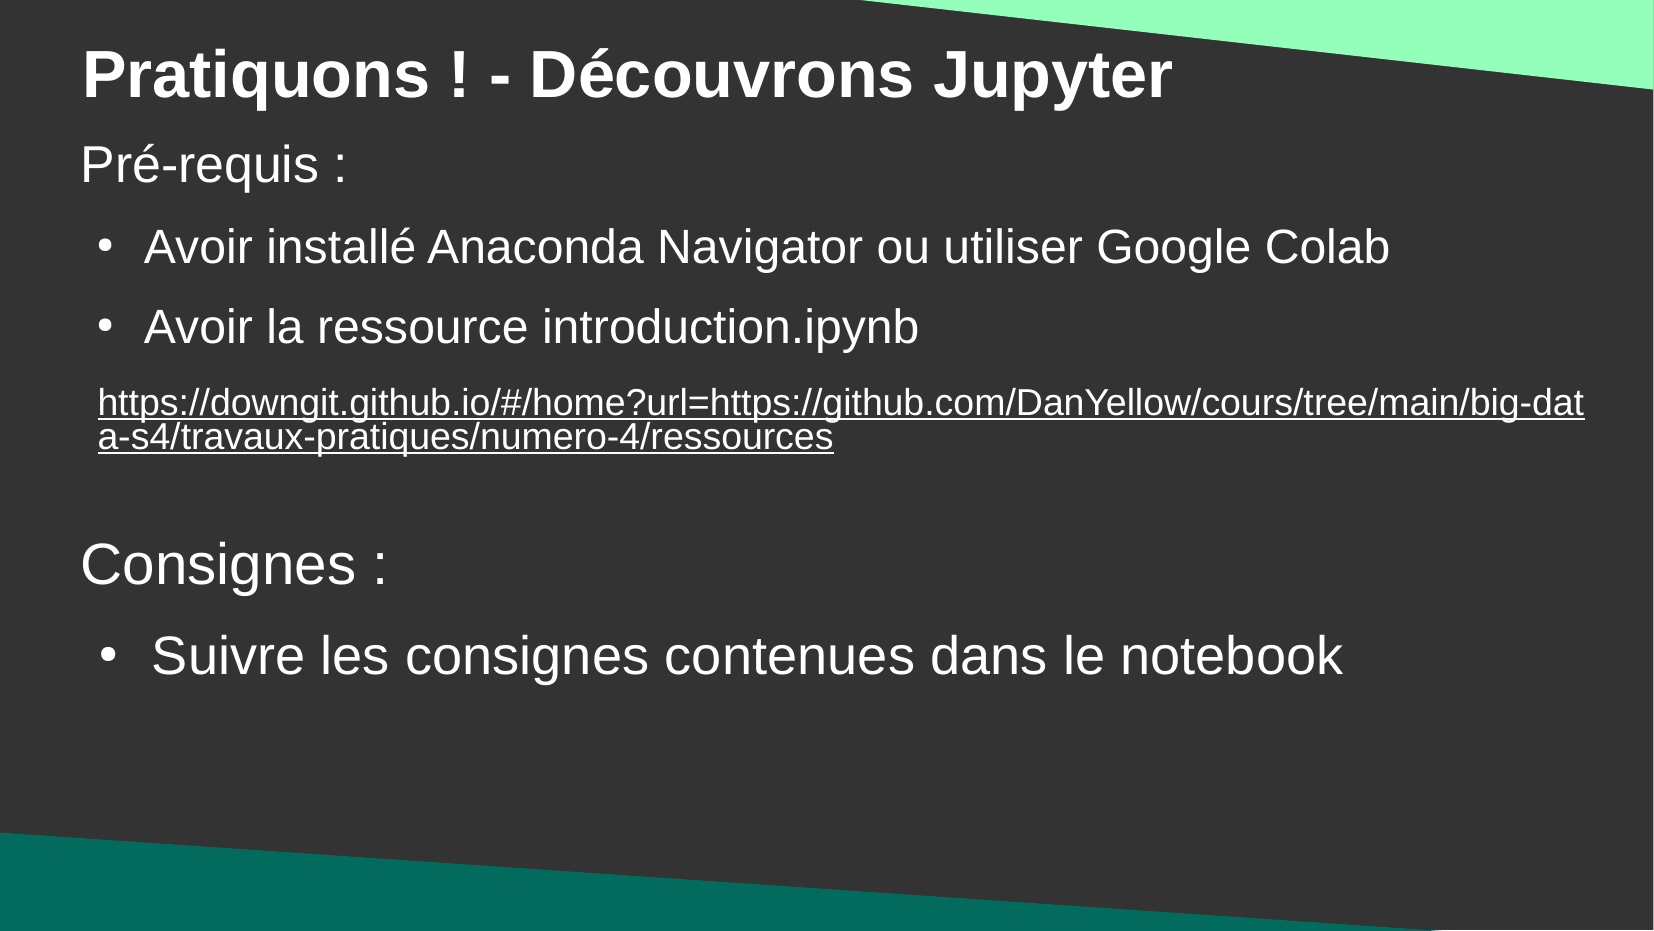

# Pratiquons ! - Découvrons Jupyter
Pré-requis :
Avoir installé Anaconda Navigator ou utiliser Google Colab
Avoir la ressource introduction.ipynb
https://downgit.github.io/#/home?url=https://github.com/DanYellow/cours/tree/main/big-data-s4/travaux-pratiques/numero-4/ressources
Consignes :
Suivre les consignes contenues dans le notebook